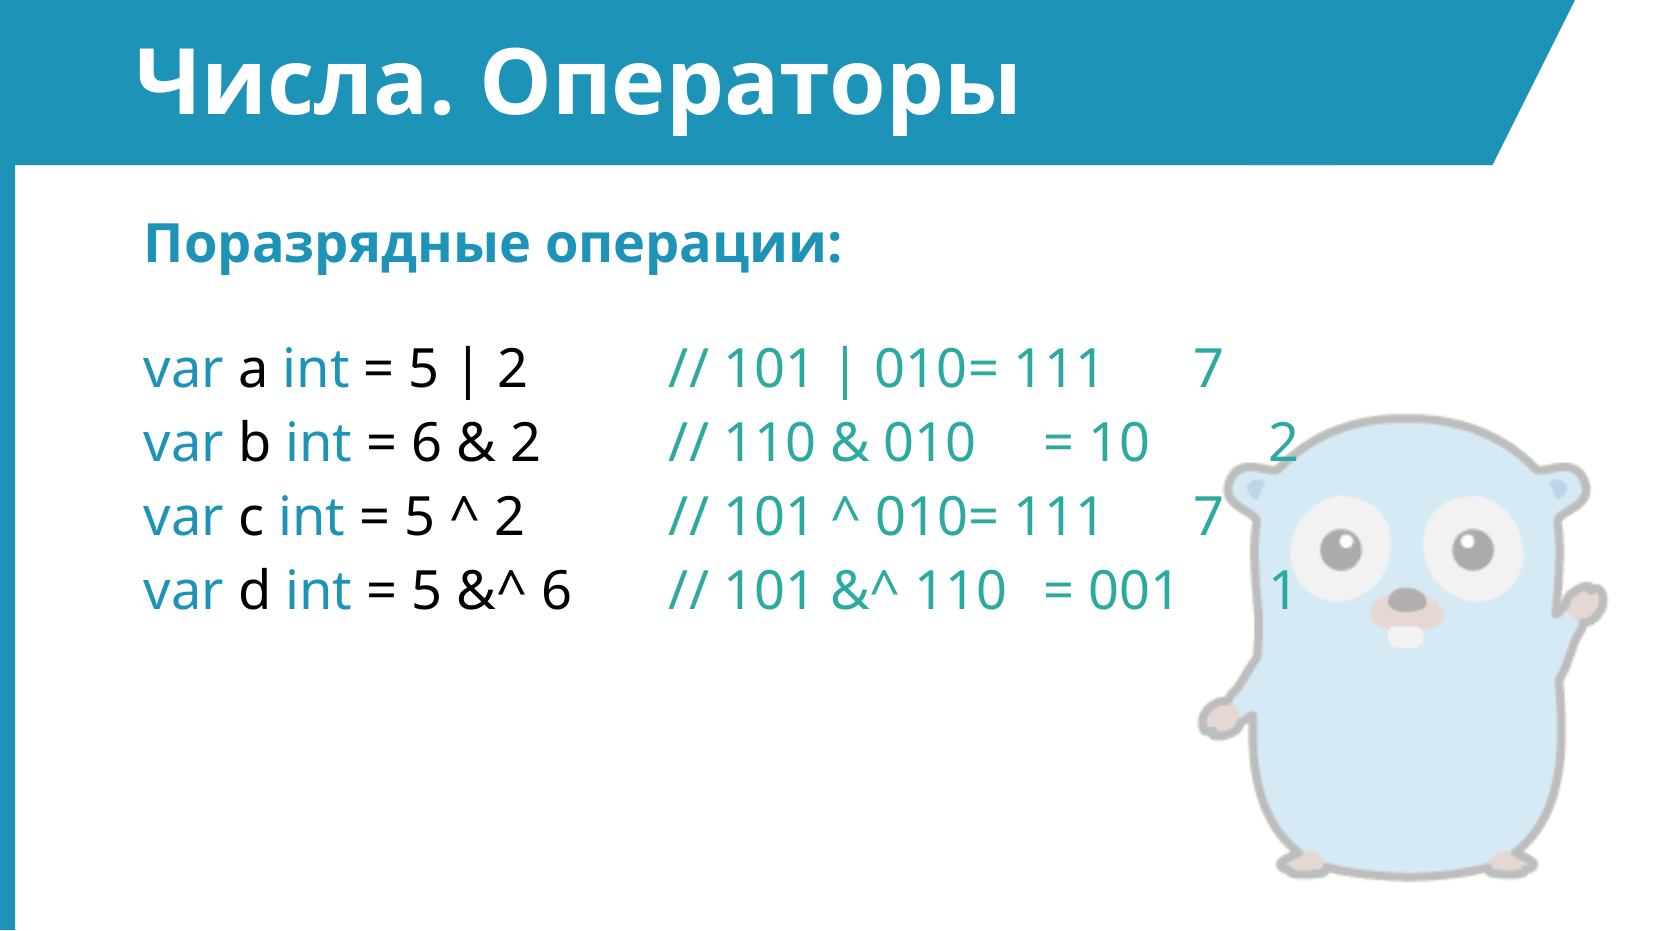

# Числа. Операторы
Поразрядные операции:
var a int = 5 | 2		// 101 | 010	= 111		7
var b int = 6 & 2		// 110 & 010	= 10		2
var c int = 5 ^ 2		// 101 ^ 010	= 111		7
var d int = 5 &^ 6		// 101 &^ 110	= 001		1